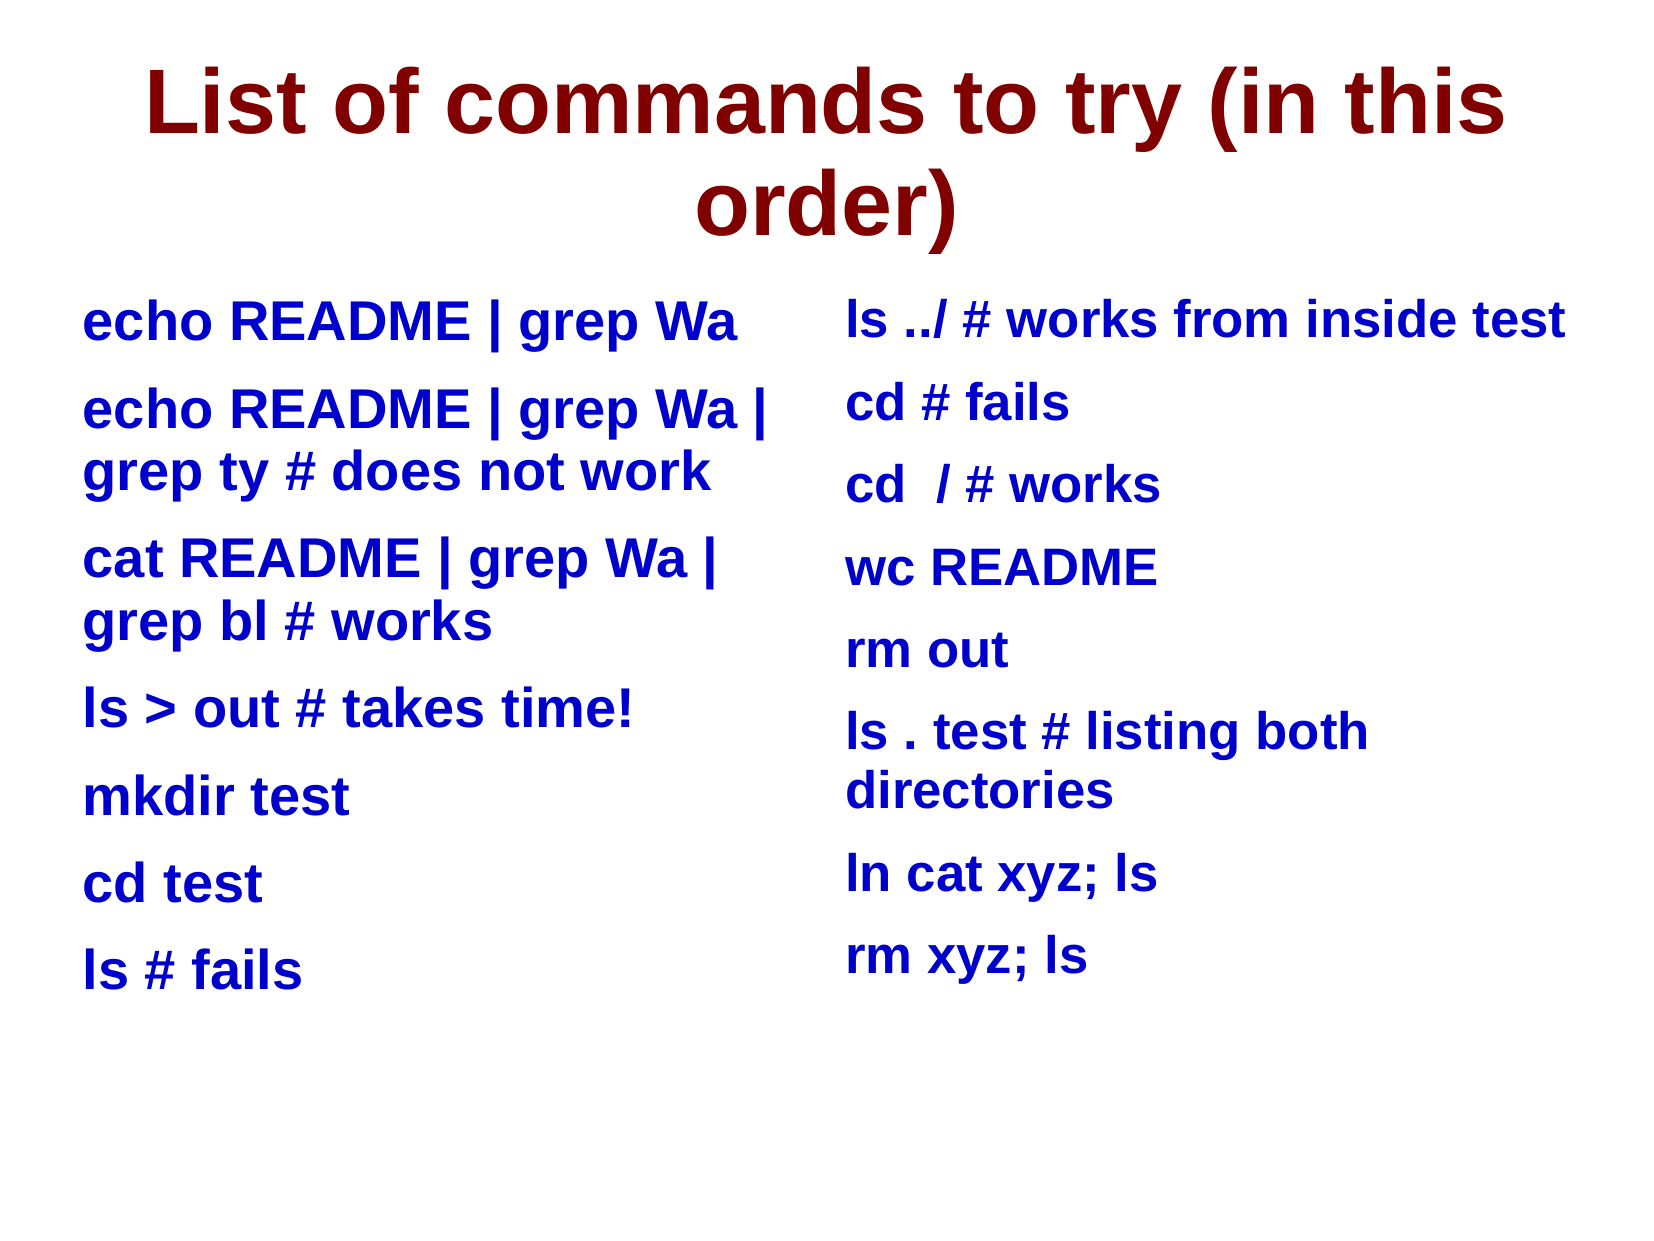

# List of commands to try (in this order)
echo README | grep Wa
echo README | grep Wa | grep ty # does not work
cat README | grep Wa | grep bl # works
ls > out # takes time!
mkdir test
cd test
ls # fails
ls ../ # works from inside test
cd # fails
cd / # works
wc README
rm out
ls . test # listing both directories
ln cat xyz; ls
rm xyz; ls